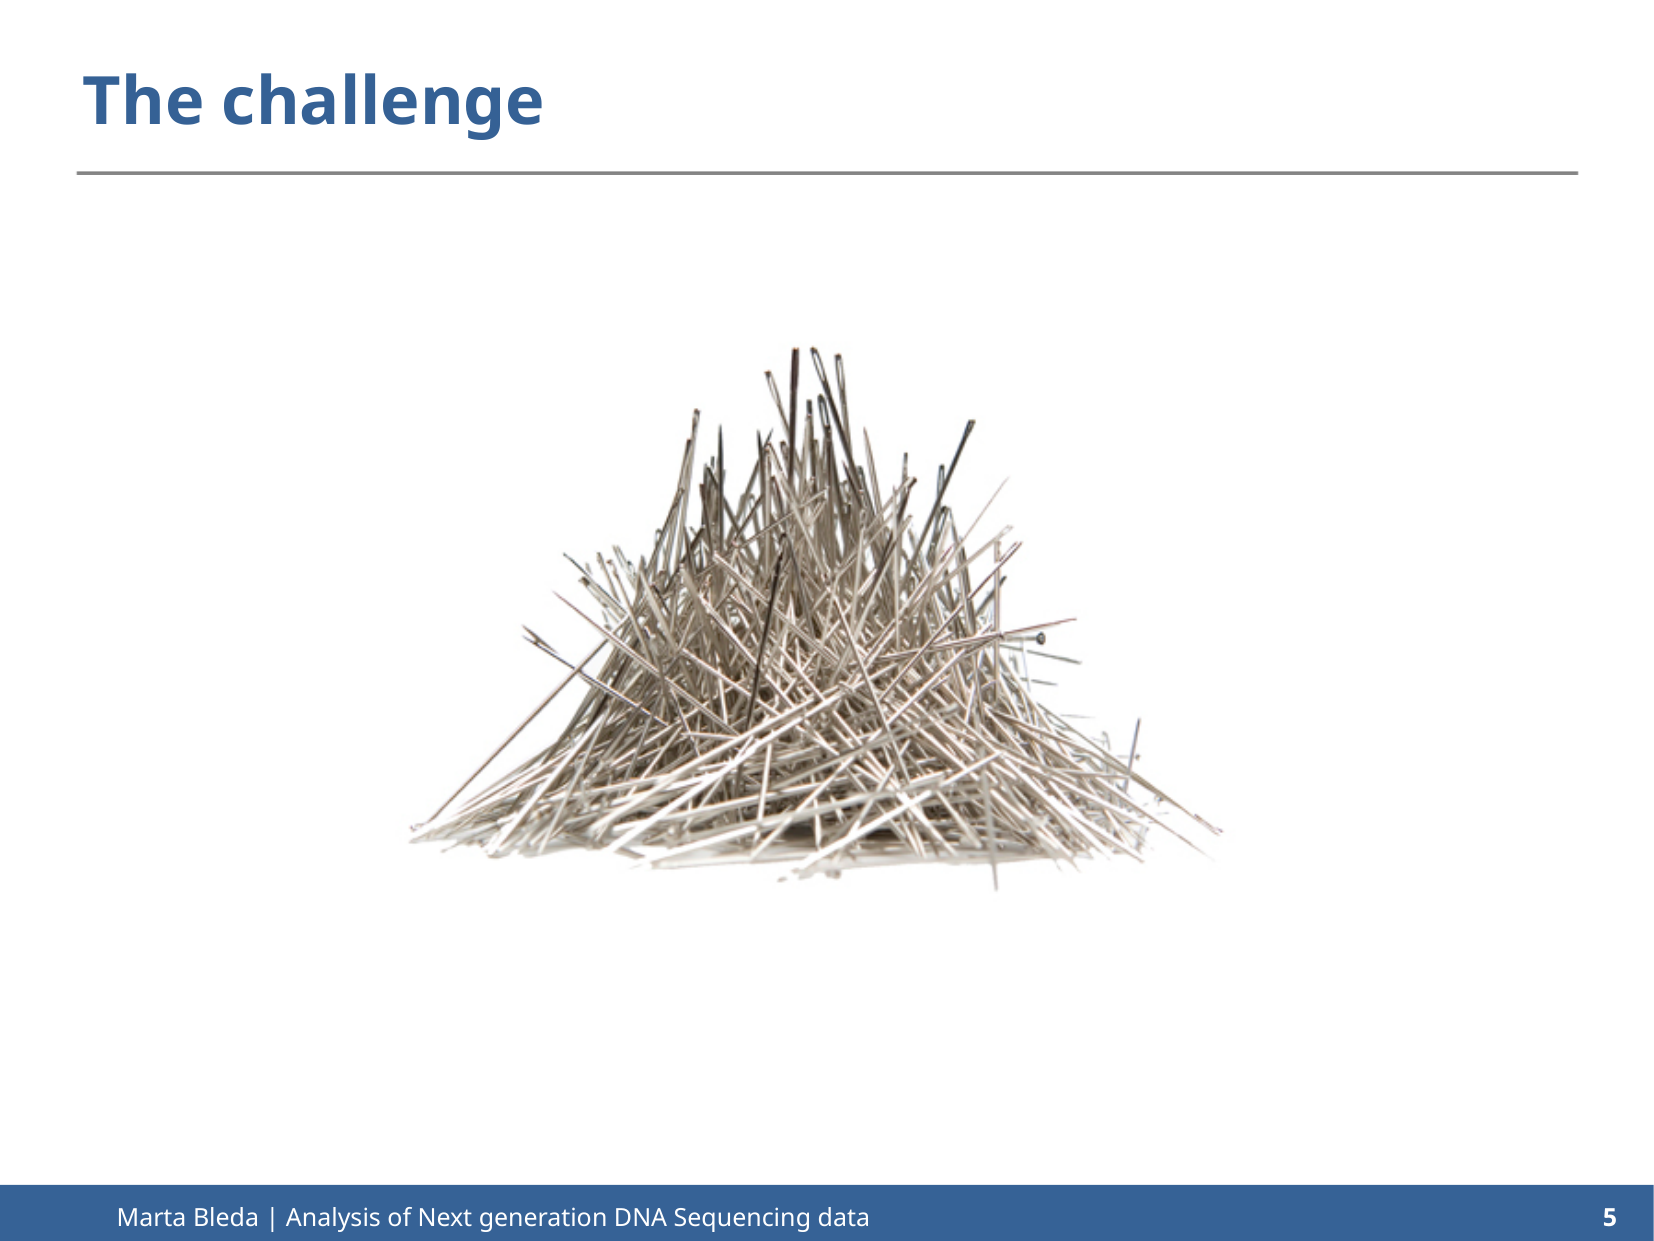

# The challenge
Marta Bleda | Analysis of Next generation DNA Sequencing data
5